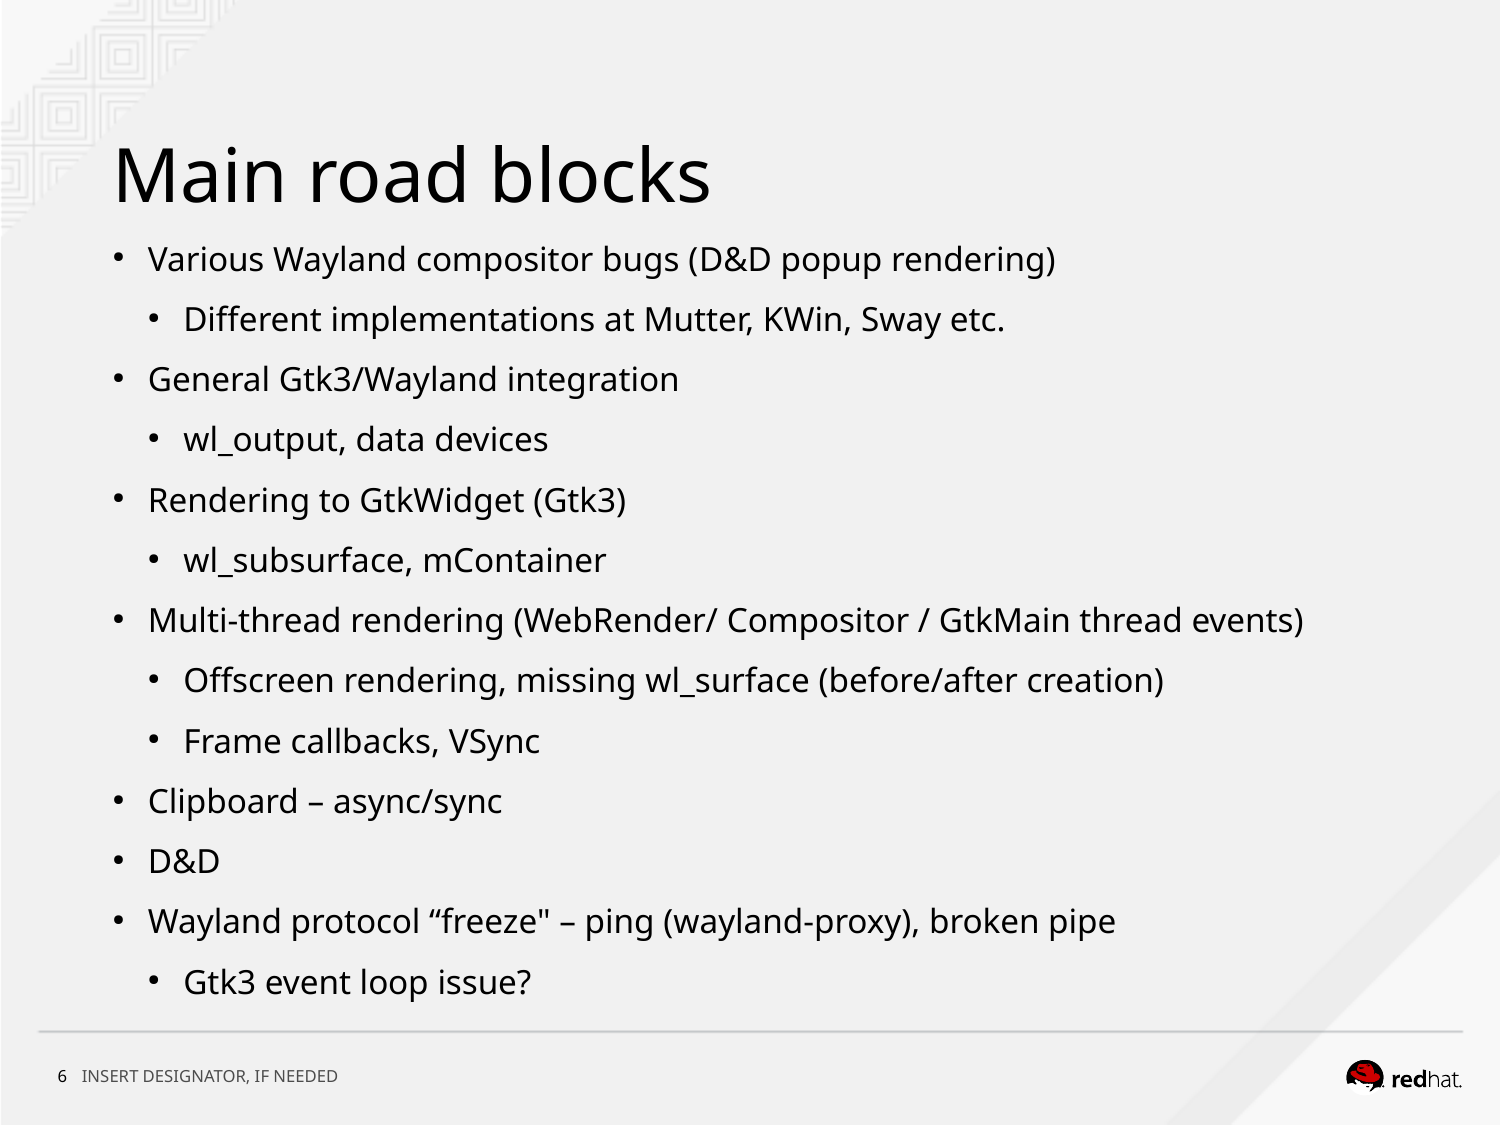

# Main road blocks
Various Wayland compositor bugs (D&D popup rendering)
Different implementations at Mutter, KWin, Sway etc.
General Gtk3/Wayland integration
wl_output, data devices
Rendering to GtkWidget (Gtk3)
wl_subsurface, mContainer
Multi-thread rendering (WebRender/ Compositor / GtkMain thread events)
Offscreen rendering, missing wl_surface (before/after creation)
Frame callbacks, VSync
Clipboard – async/sync
D&D
Wayland protocol “freeze" – ping (wayland-proxy), broken pipe
Gtk3 event loop issue?
6
INSERT DESIGNATOR, IF NEEDED